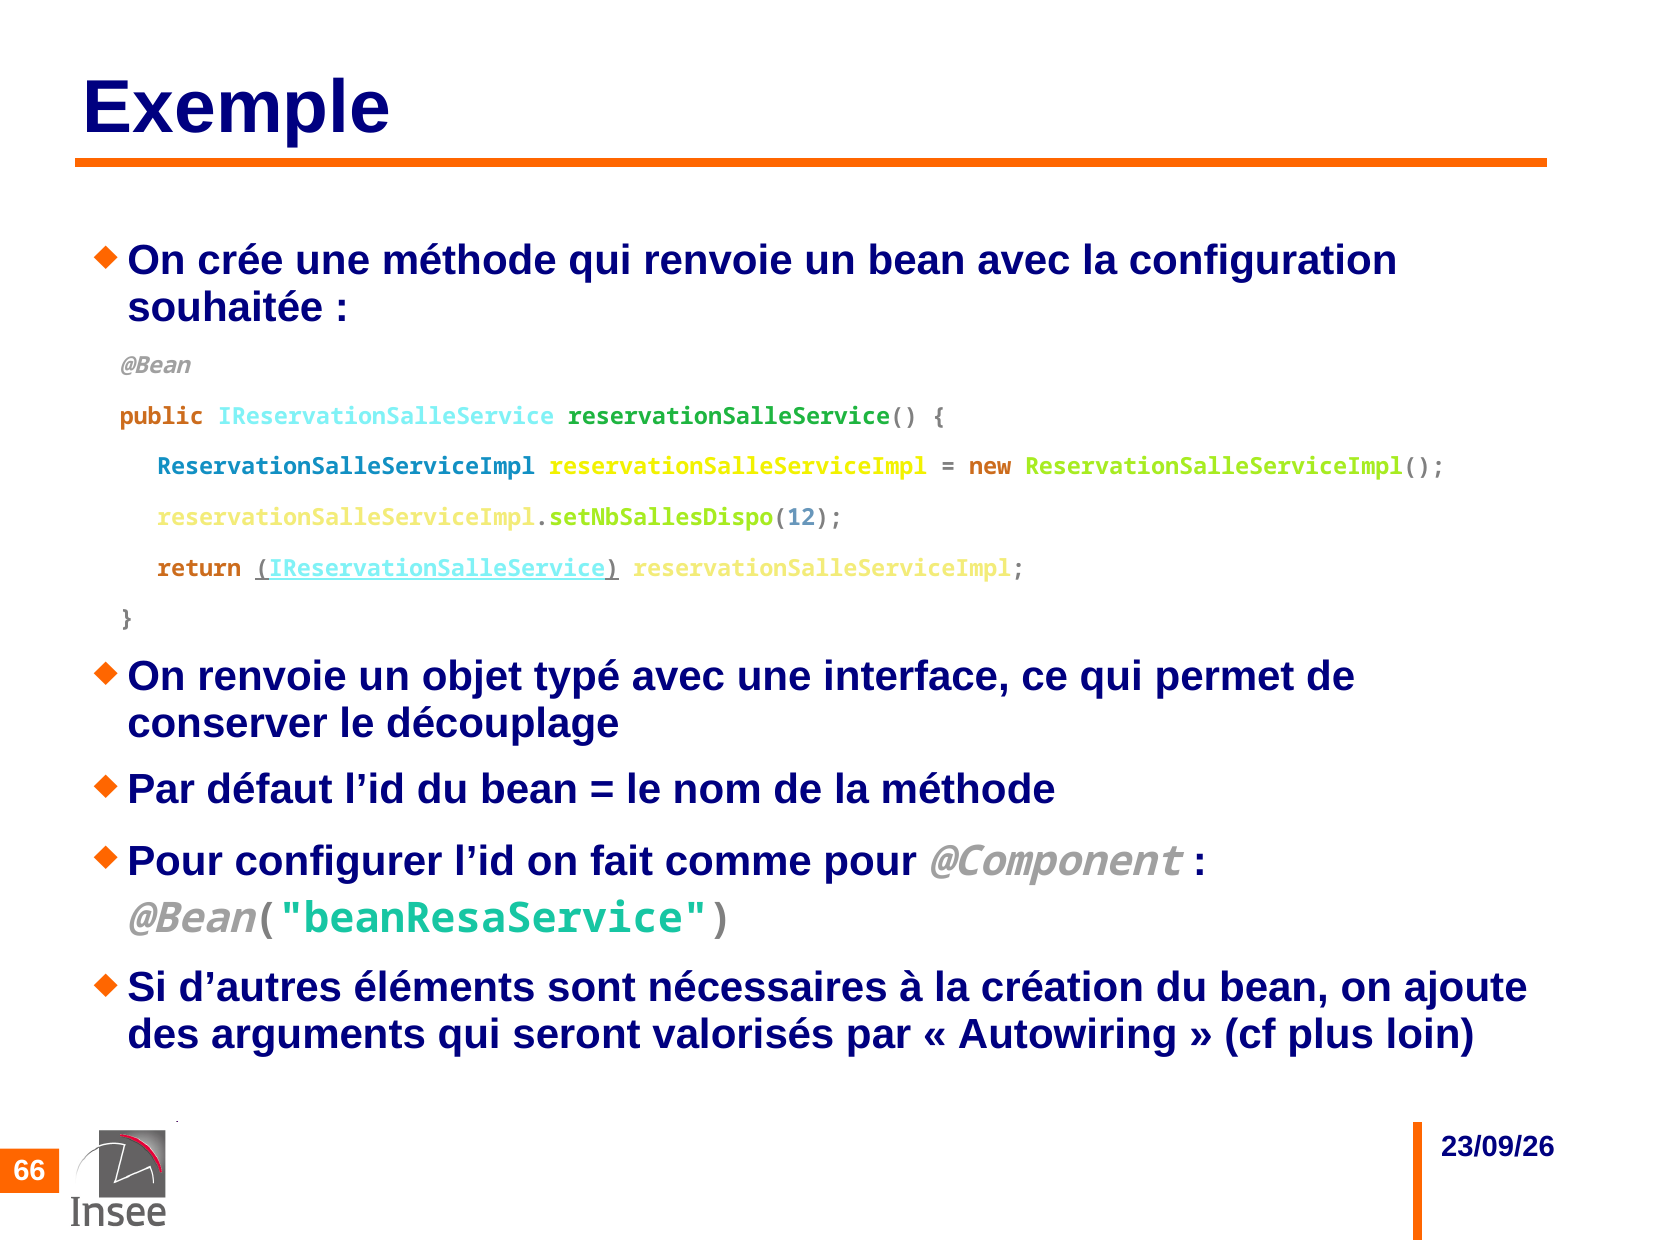

# Exemple
On crée une méthode qui renvoie un bean avec la configuration souhaitée :
@Bean
public IReservationSalleService reservationSalleService() {
ReservationSalleServiceImpl reservationSalleServiceImpl = new ReservationSalleServiceImpl();
reservationSalleServiceImpl.setNbSallesDispo(12);
return (IReservationSalleService) reservationSalleServiceImpl;
}
On renvoie un objet typé avec une interface, ce qui permet de conserver le découplage
Par défaut l’id du bean = le nom de la méthode
Pour configurer l’id on fait comme pour @Component : @Bean("beanResaService")
Si d’autres éléments sont nécessaires à la création du bean, on ajoute des arguments qui seront valorisés par « Autowiring » (cf plus loin)
66